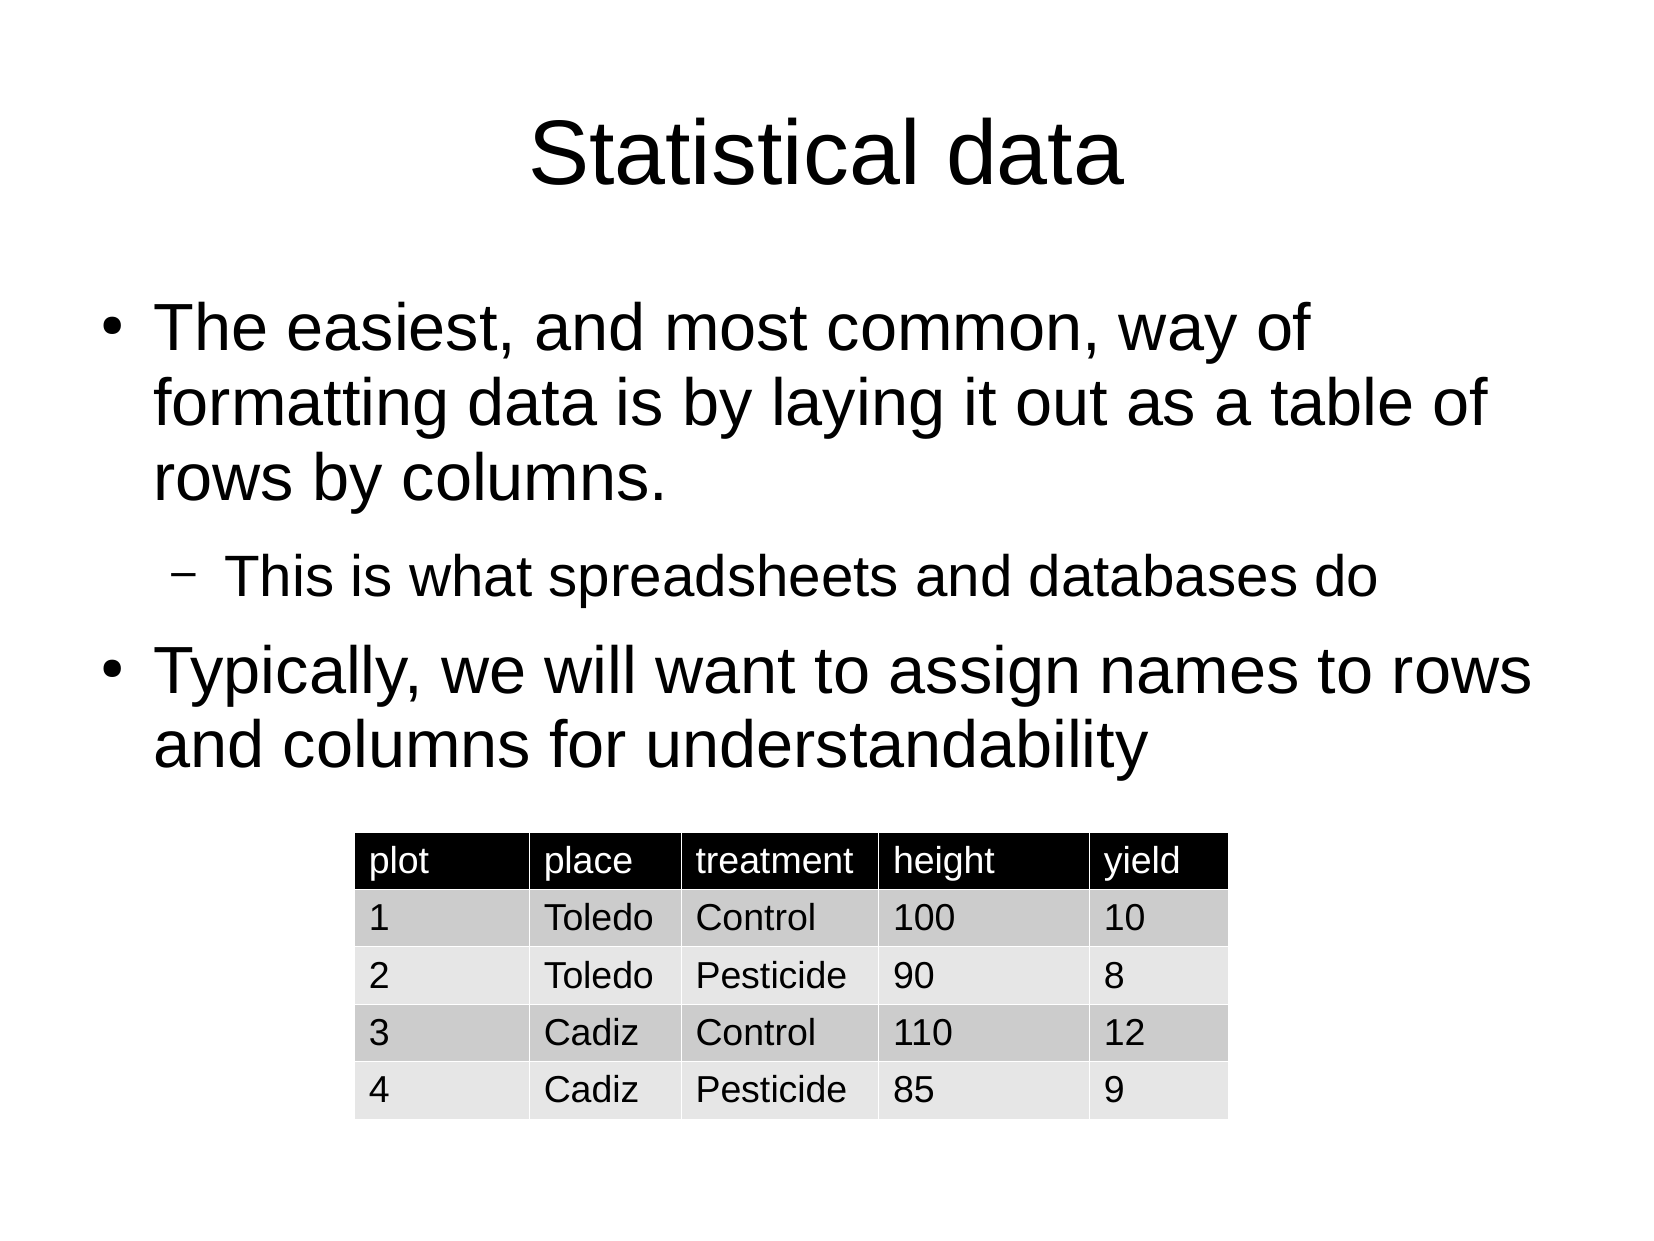

# Statistical data
The easiest, and most common, way of formatting data is by laying it out as a table of rows by columns.
This is what spreadsheets and databases do
Typically, we will want to assign names to rows and columns for understandability
| plot | place | treatment | height | yield |
| --- | --- | --- | --- | --- |
| 1 | Toledo | Control | 100 | 10 |
| 2 | Toledo | Pesticide | 90 | 8 |
| 3 | Cadiz | Control | 110 | 12 |
| 4 | Cadiz | Pesticide | 85 | 9 |